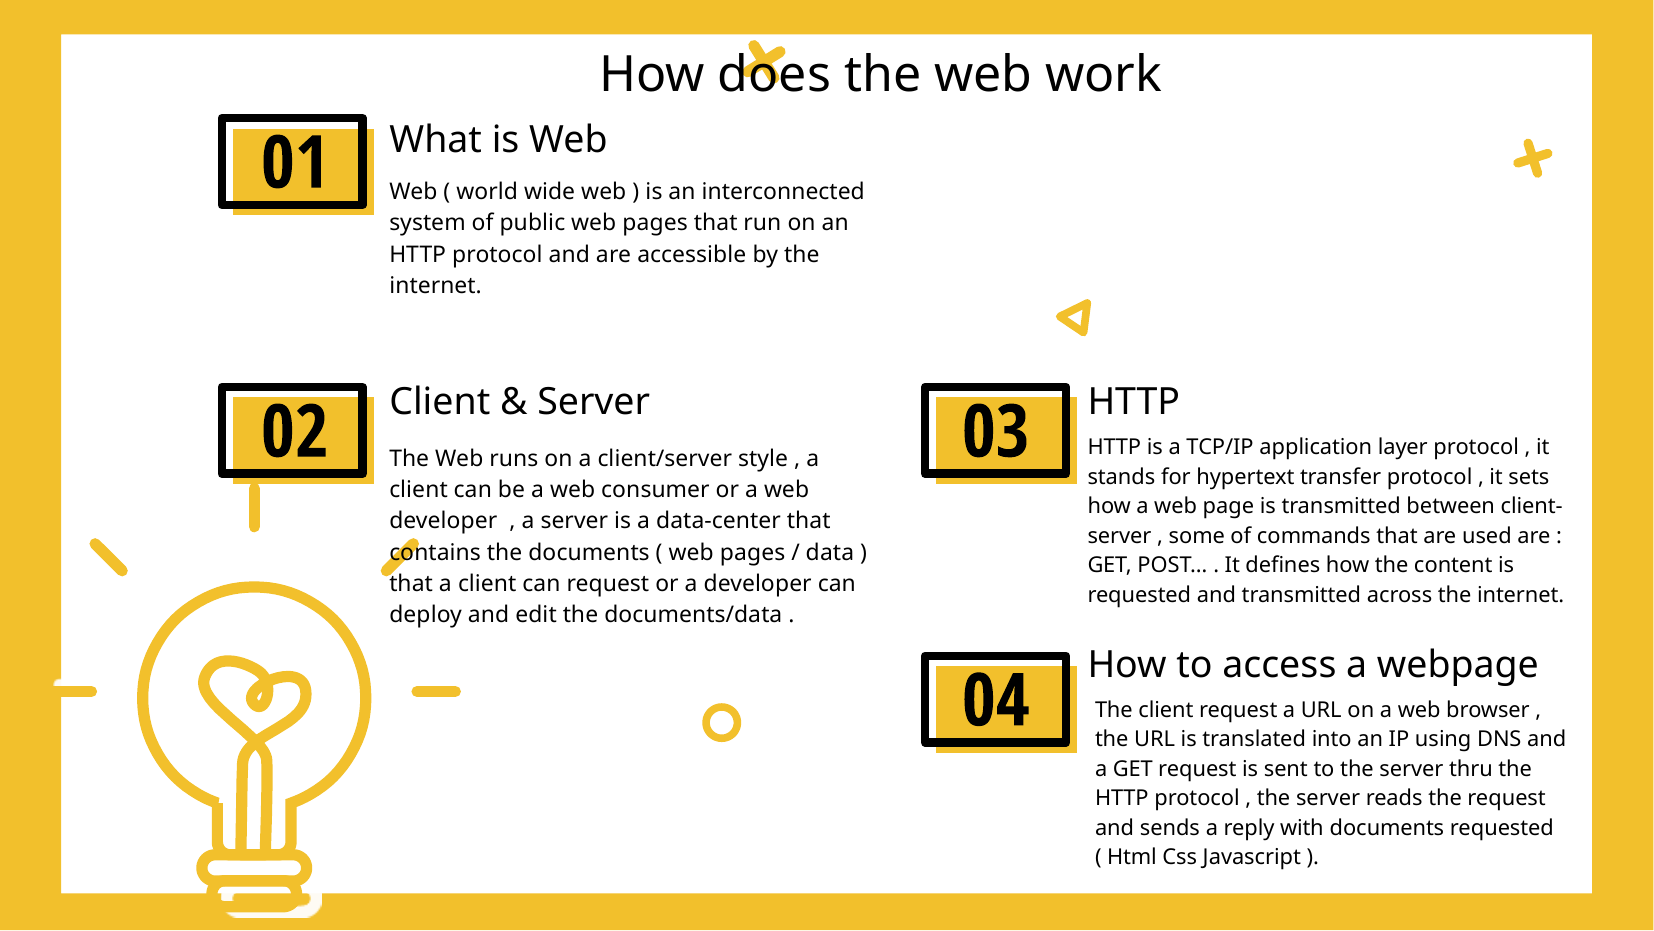

# How does the web work
What is Web
Web ( world wide web ) is an interconnected system of public web pages that run on an HTTP protocol and are accessible by the internet.
Client & Server
HTTP
HTTP is a TCP/IP application layer protocol , it stands for hypertext transfer protocol , it sets how a web page is transmitted between client-server , some of commands that are used are : GET, POST… . It defines how the content is requested and transmitted across the internet.
The Web runs on a client/server style , a client can be a web consumer or a web developer , a server is a data-center that contains the documents ( web pages / data ) that a client can request or a developer can deploy and edit the documents/data .
How to access a webpage
The client request a URL on a web browser , the URL is translated into an IP using DNS and a GET request is sent to the server thru the HTTP protocol , the server reads the request and sends a reply with documents requested ( Html Css Javascript ).